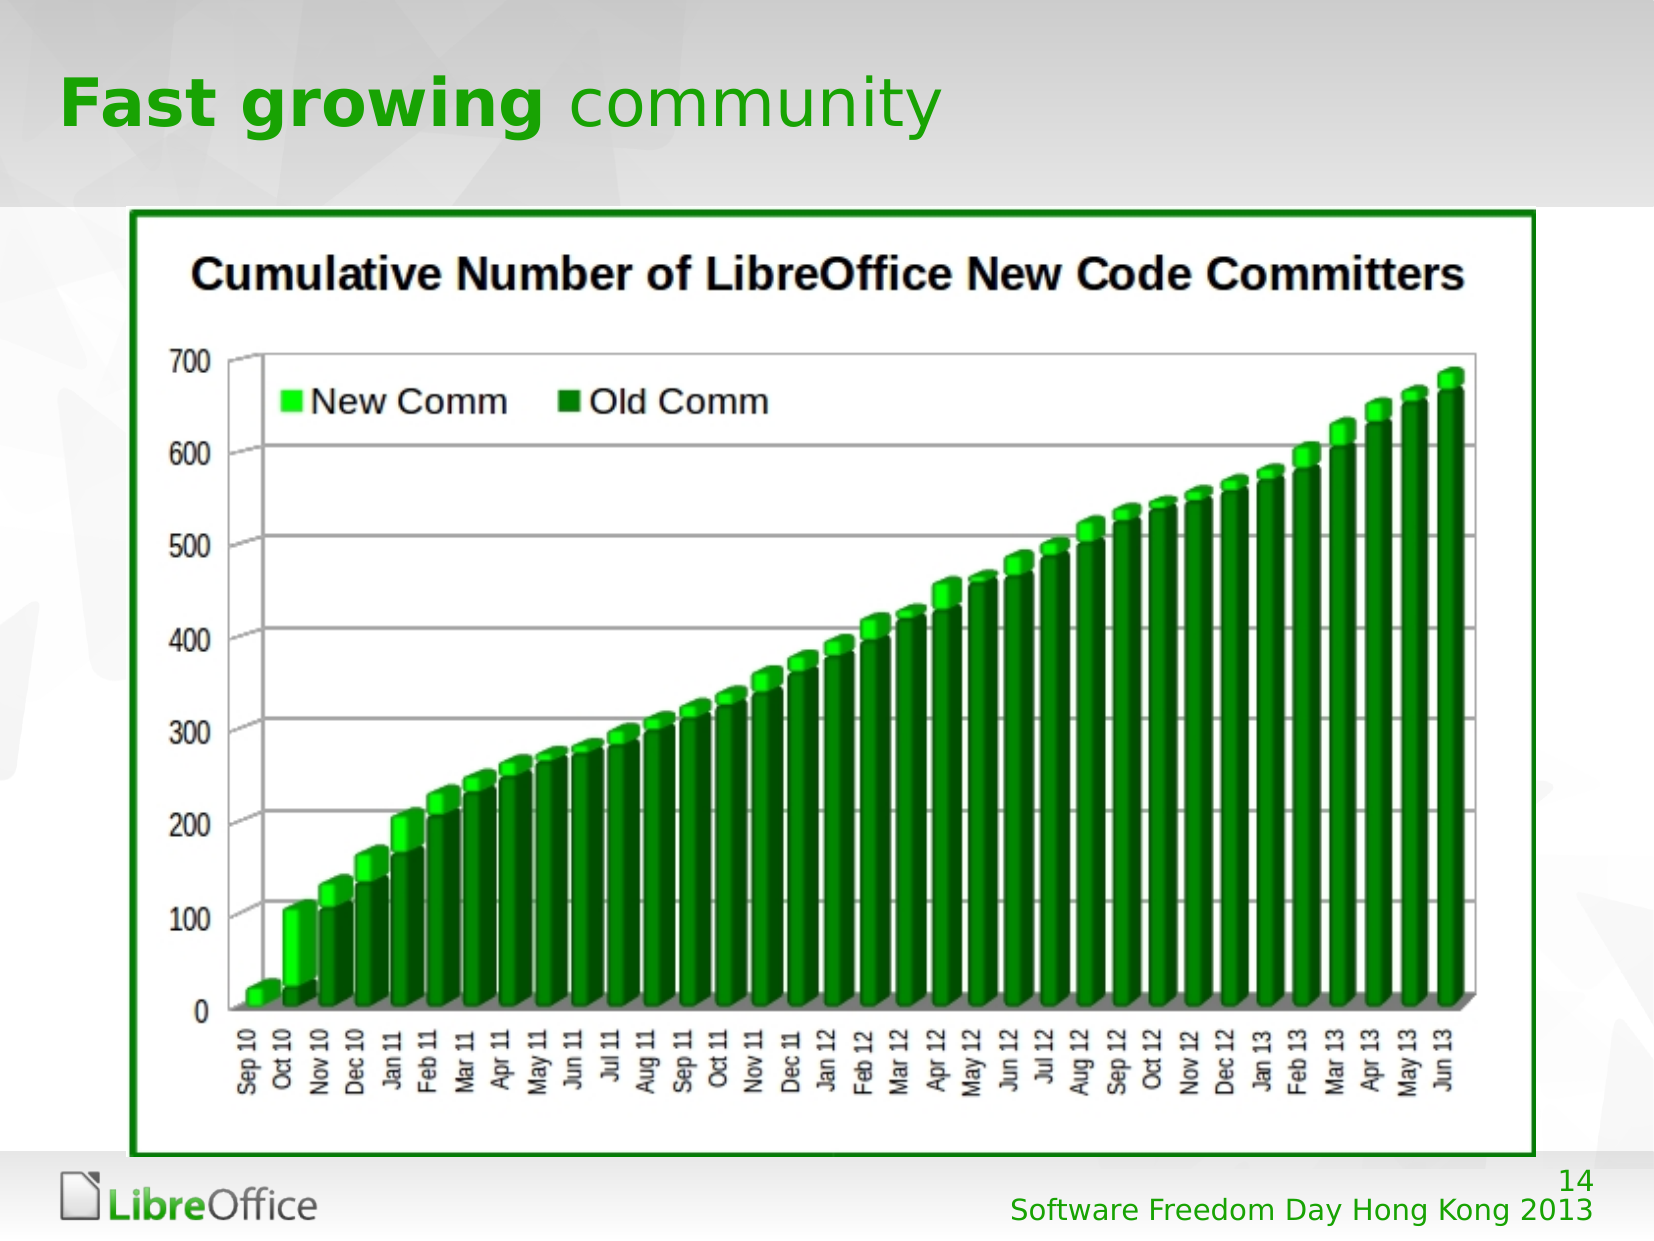

# Fast growing community
14
Software Freedom Day Hong Kong 2013